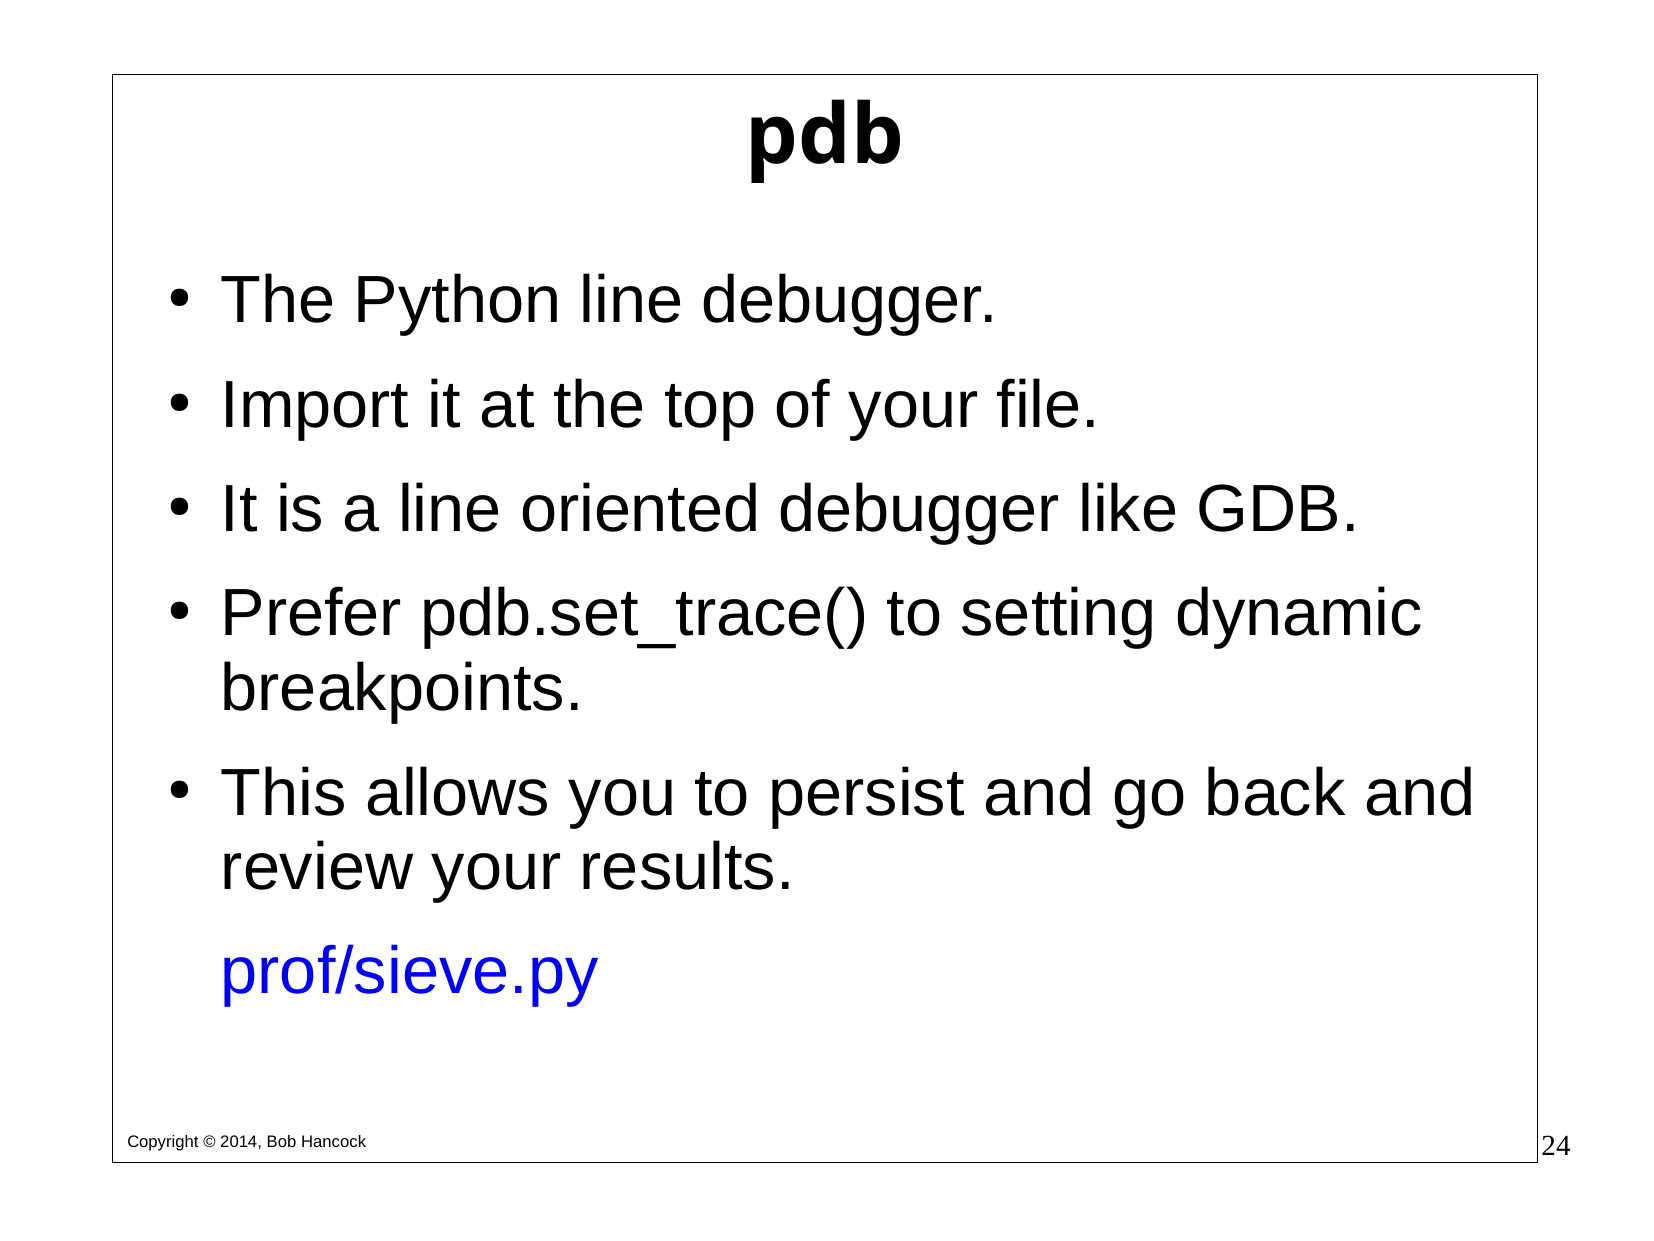

# pdb
The Python line debugger.
Import it at the top of your file.
It is a line oriented debugger like GDB.
Prefer pdb.set_trace() to setting dynamic breakpoints.
This allows you to persist and go back and review your results.
prof/sieve.py
Copyright © 2014, Bob Hancock
24